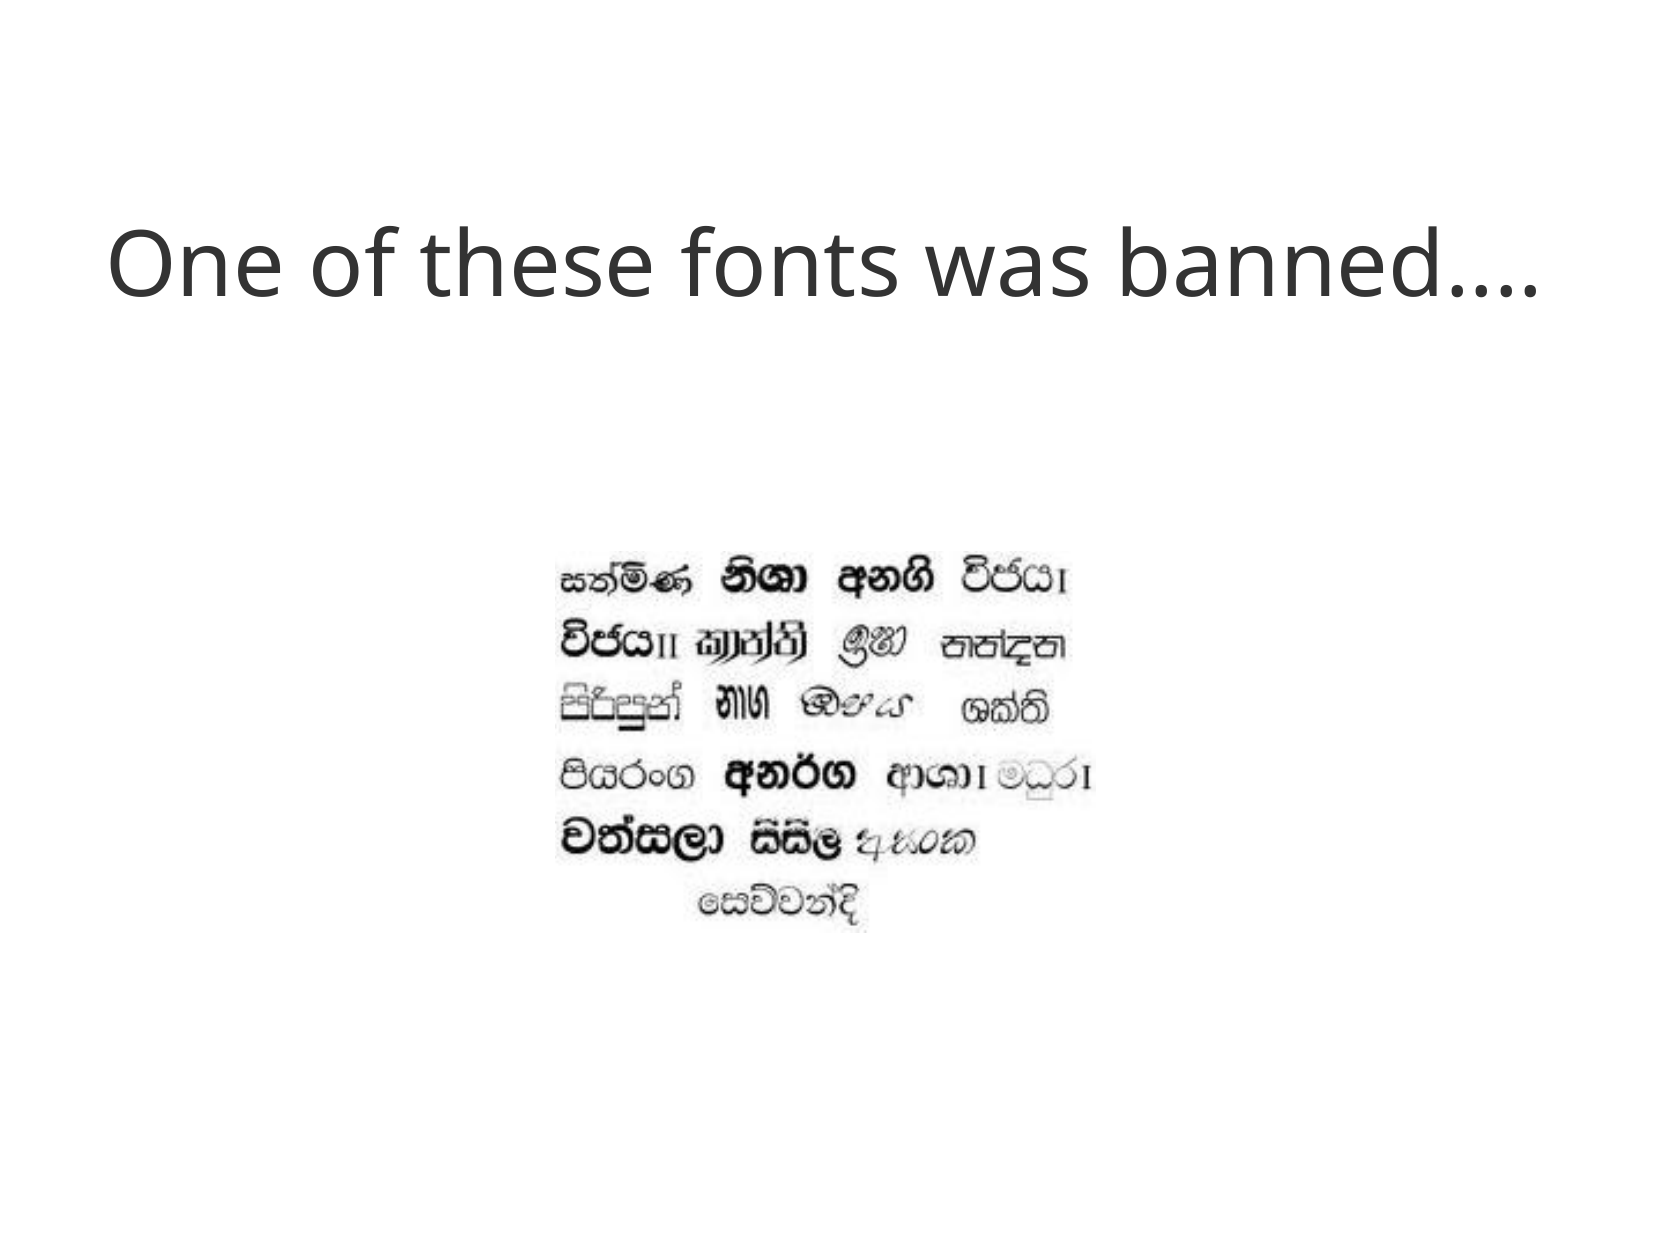

# One of these fonts was banned....